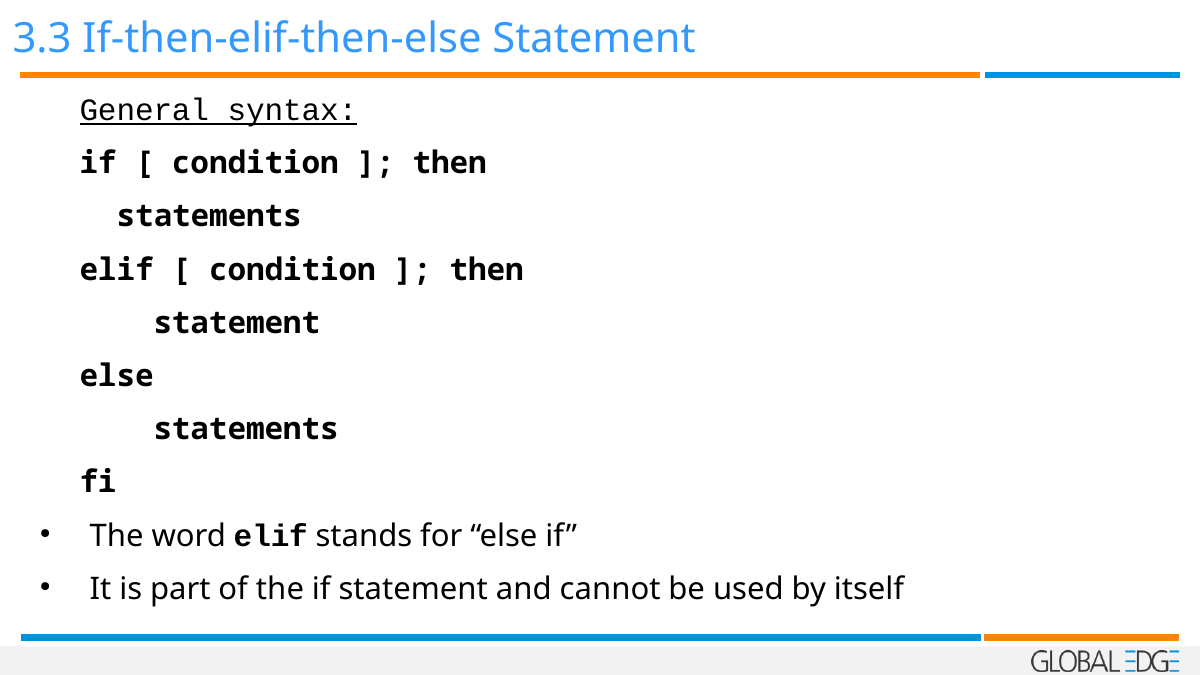

# 3.3 If-then-elif-then-else Statement
General syntax:
if [ condition ]; then
 statements
elif [ condition ]; then
 statement
else
 statements
fi
The word elif stands for “else if”
It is part of the if statement and cannot be used by itself